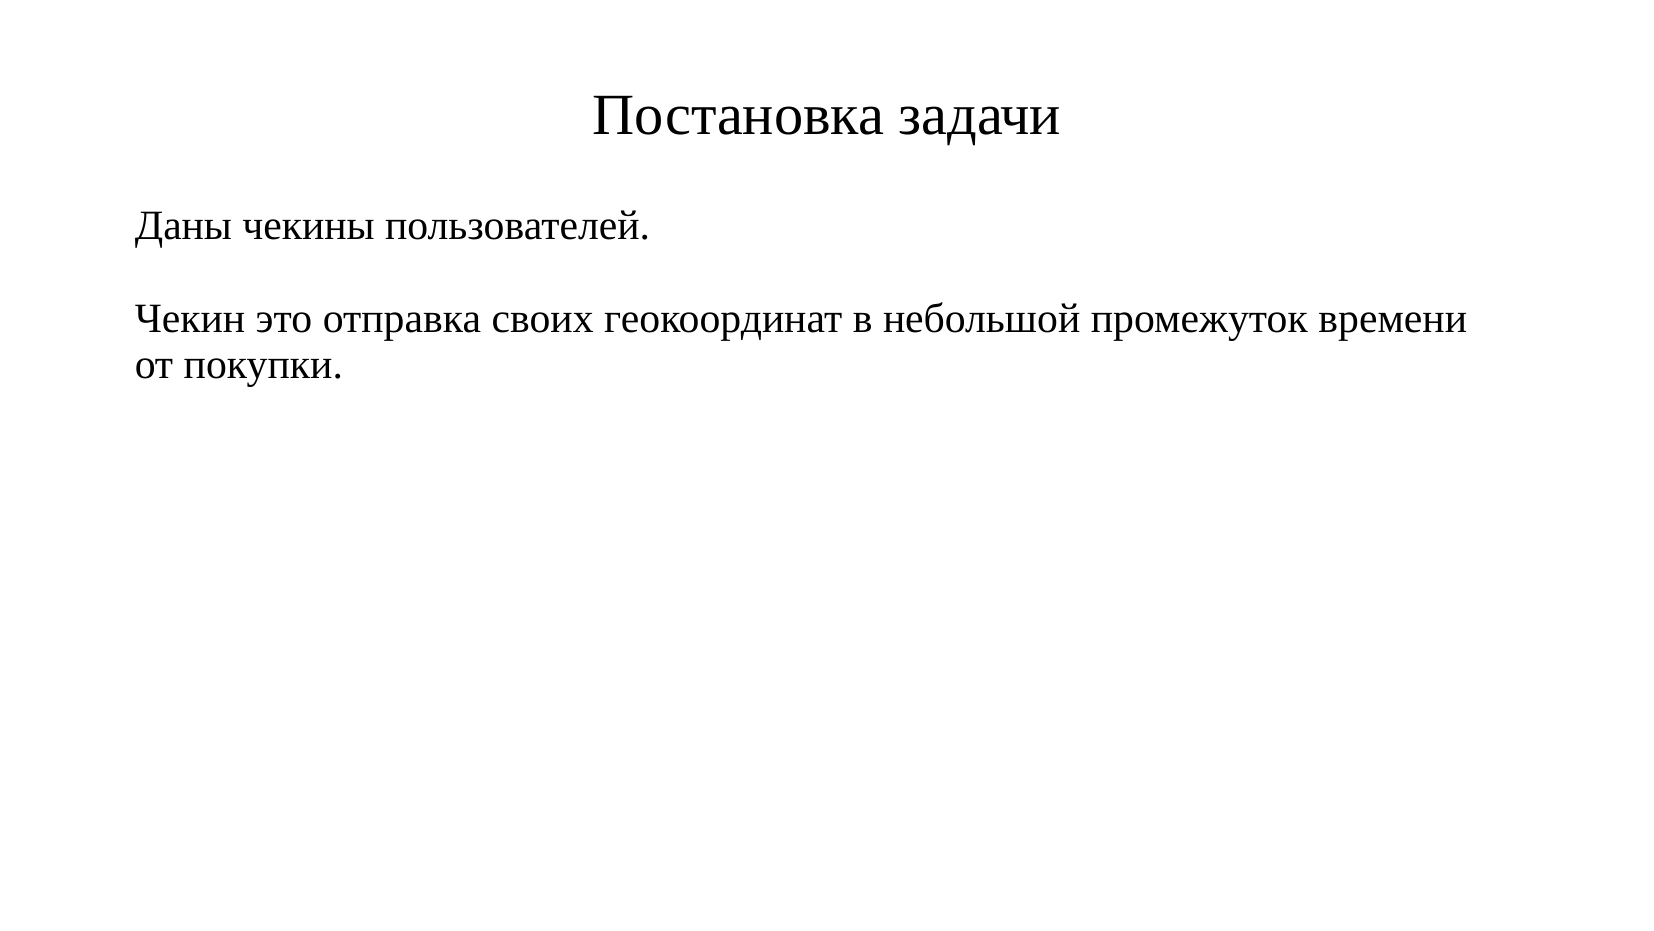

Постановка задачи
Даны чекины пользователей.
Чекин это отправка своих геокоординат в небольшой промежуток времени
от покупки.